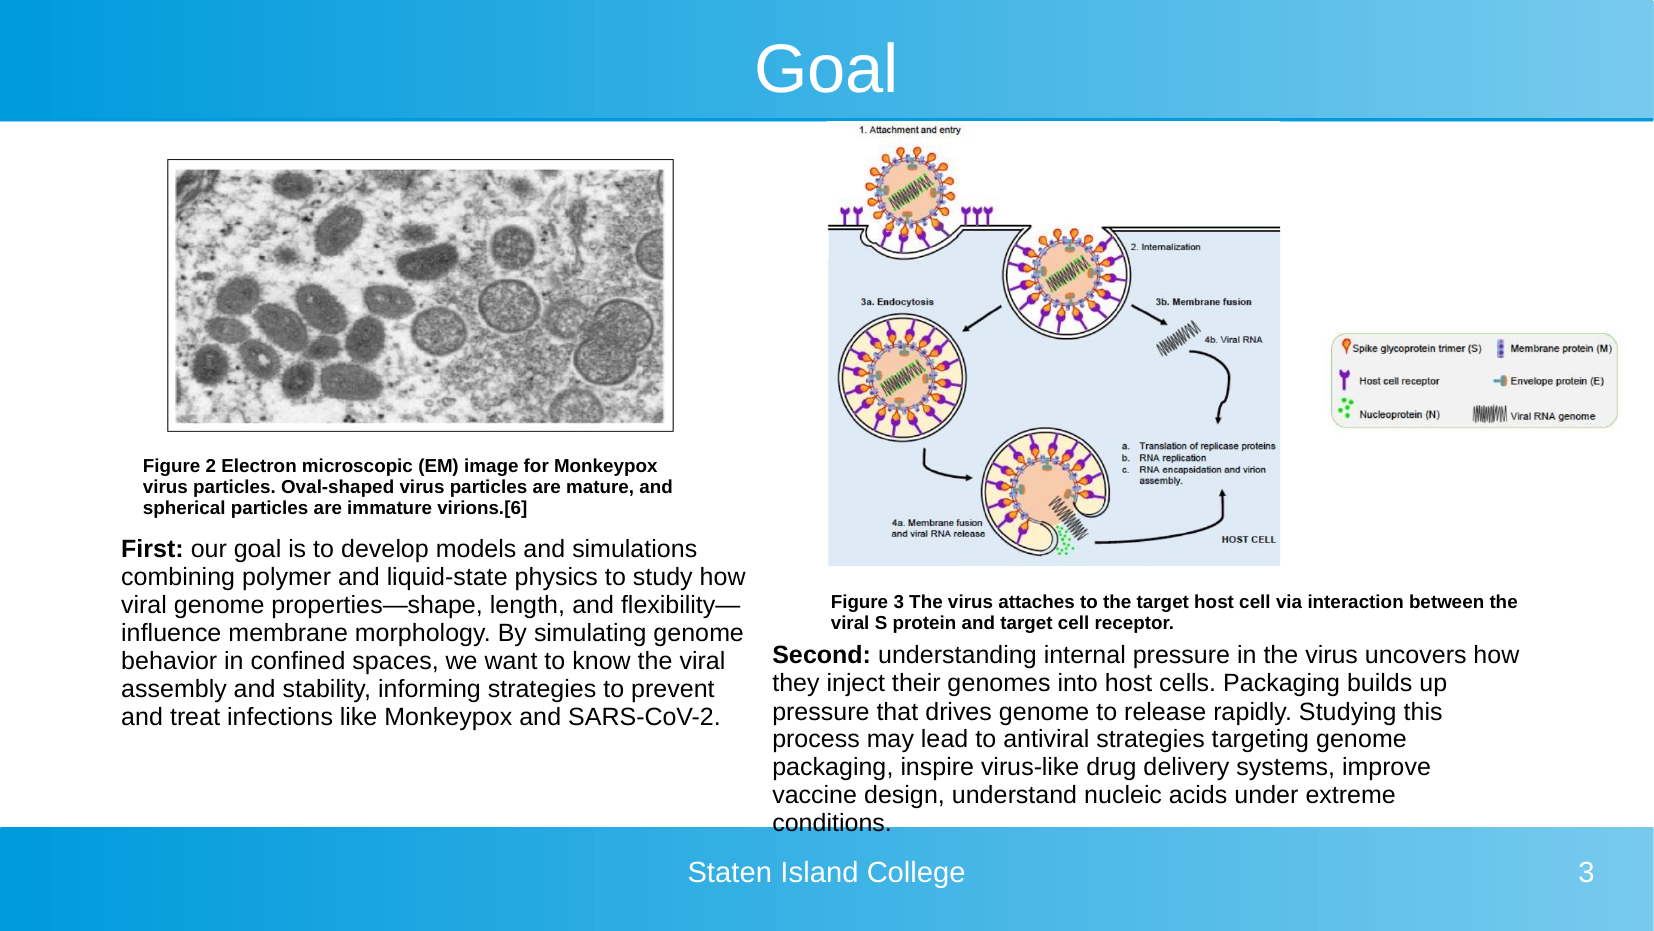

# Goal
Figure 2 Electron microscopic (EM) image for Monkeypox virus particles. Oval-shaped virus particles are mature, and spherical particles are immature virions.[6]
First: our goal is to develop models and simulations combining polymer and liquid-state physics to study how viral genome properties—shape, length, and flexibility—influence membrane morphology. By simulating genome behavior in confined spaces, we want to know the viral assembly and stability, informing strategies to prevent and treat infections like Monkeypox and SARS-CoV-2.
Figure 3 The virus attaches to the target host cell via interaction between the viral S protein and target cell receptor.
Second: understanding internal pressure in the virus uncovers how they inject their genomes into host cells. Packaging builds up pressure that drives genome to release rapidly. Studying this process may lead to antiviral strategies targeting genome packaging, inspire virus-like drug delivery systems, improve vaccine design, understand nucleic acids under extreme conditions.
Staten Island College
3